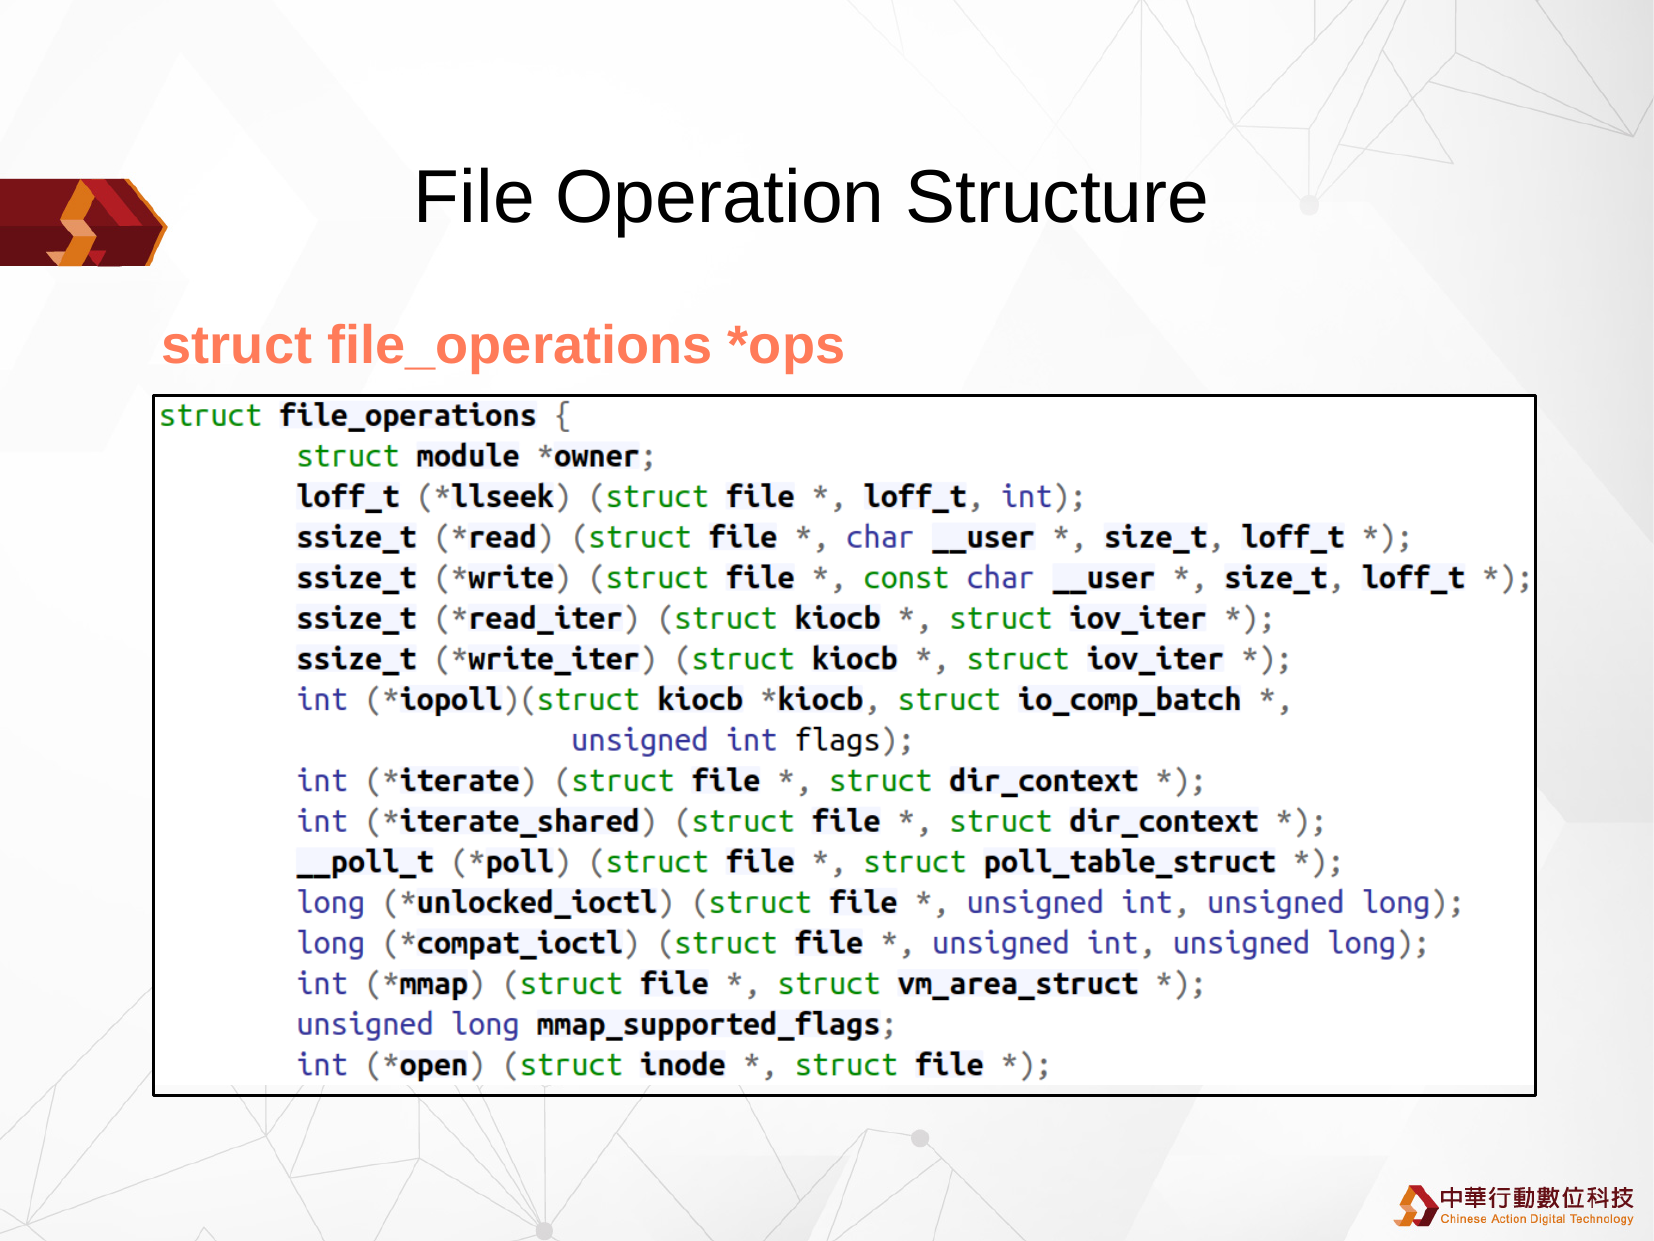

# File Operation Structure
struct file_operations *ops